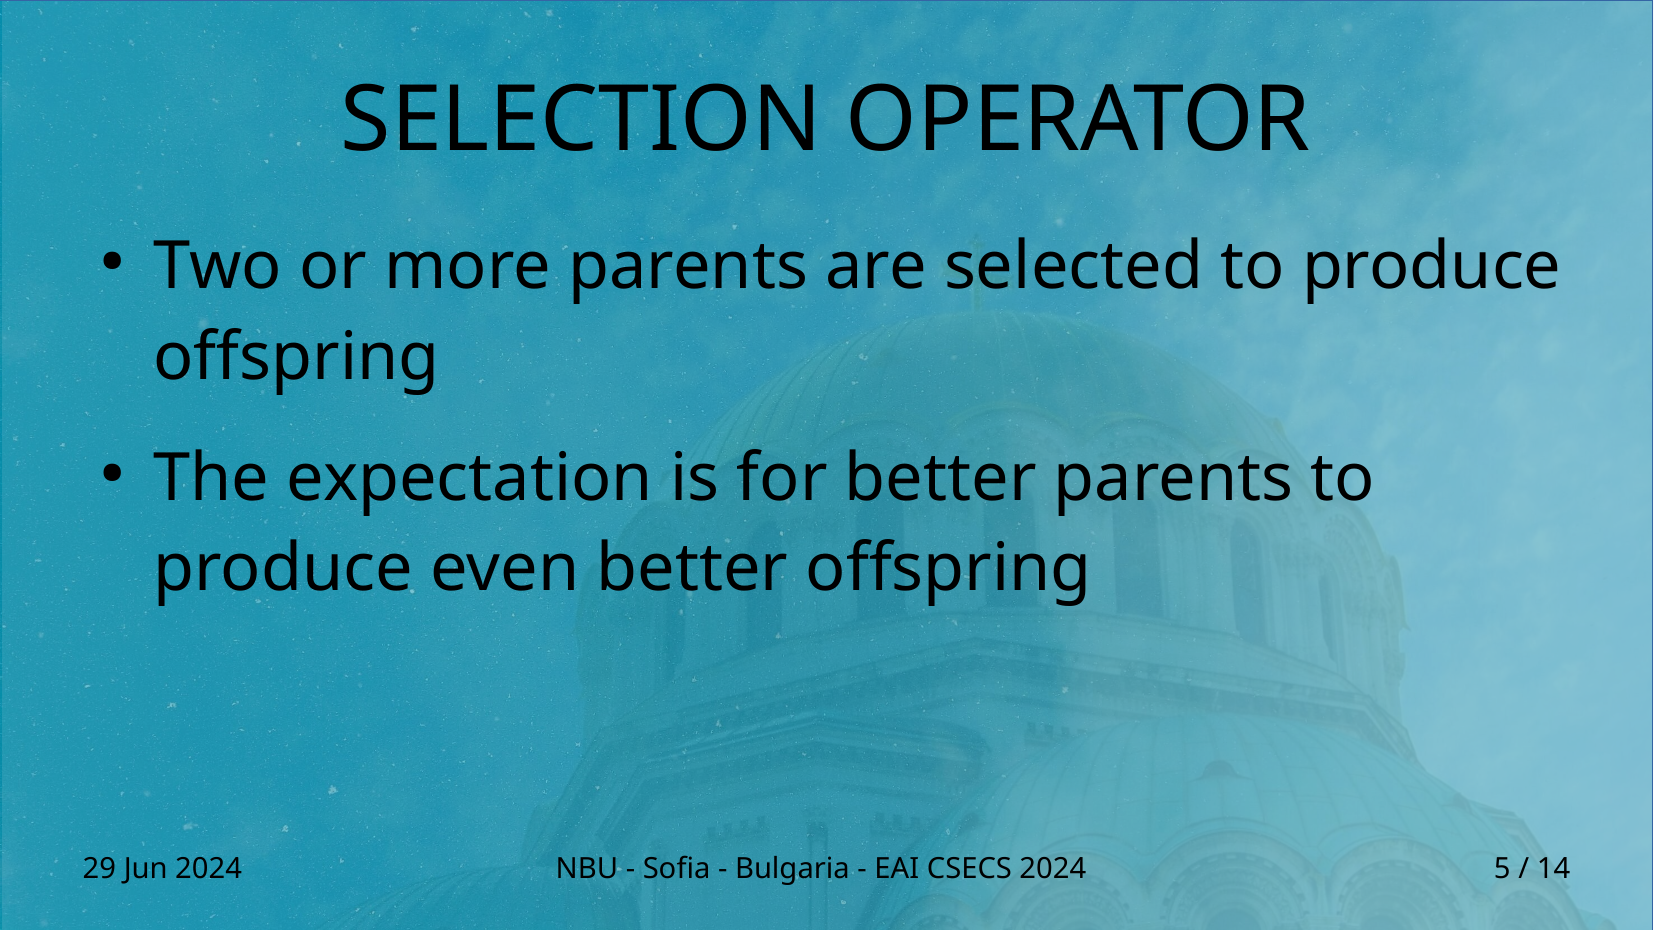

# SELECTION OPERATOR
Two or more parents are selected to produce offspring
The expectation is for better parents to produce even better offspring
29 Jun 2024
NBU - Sofia - Bulgaria - EAI CSECS 2024
5